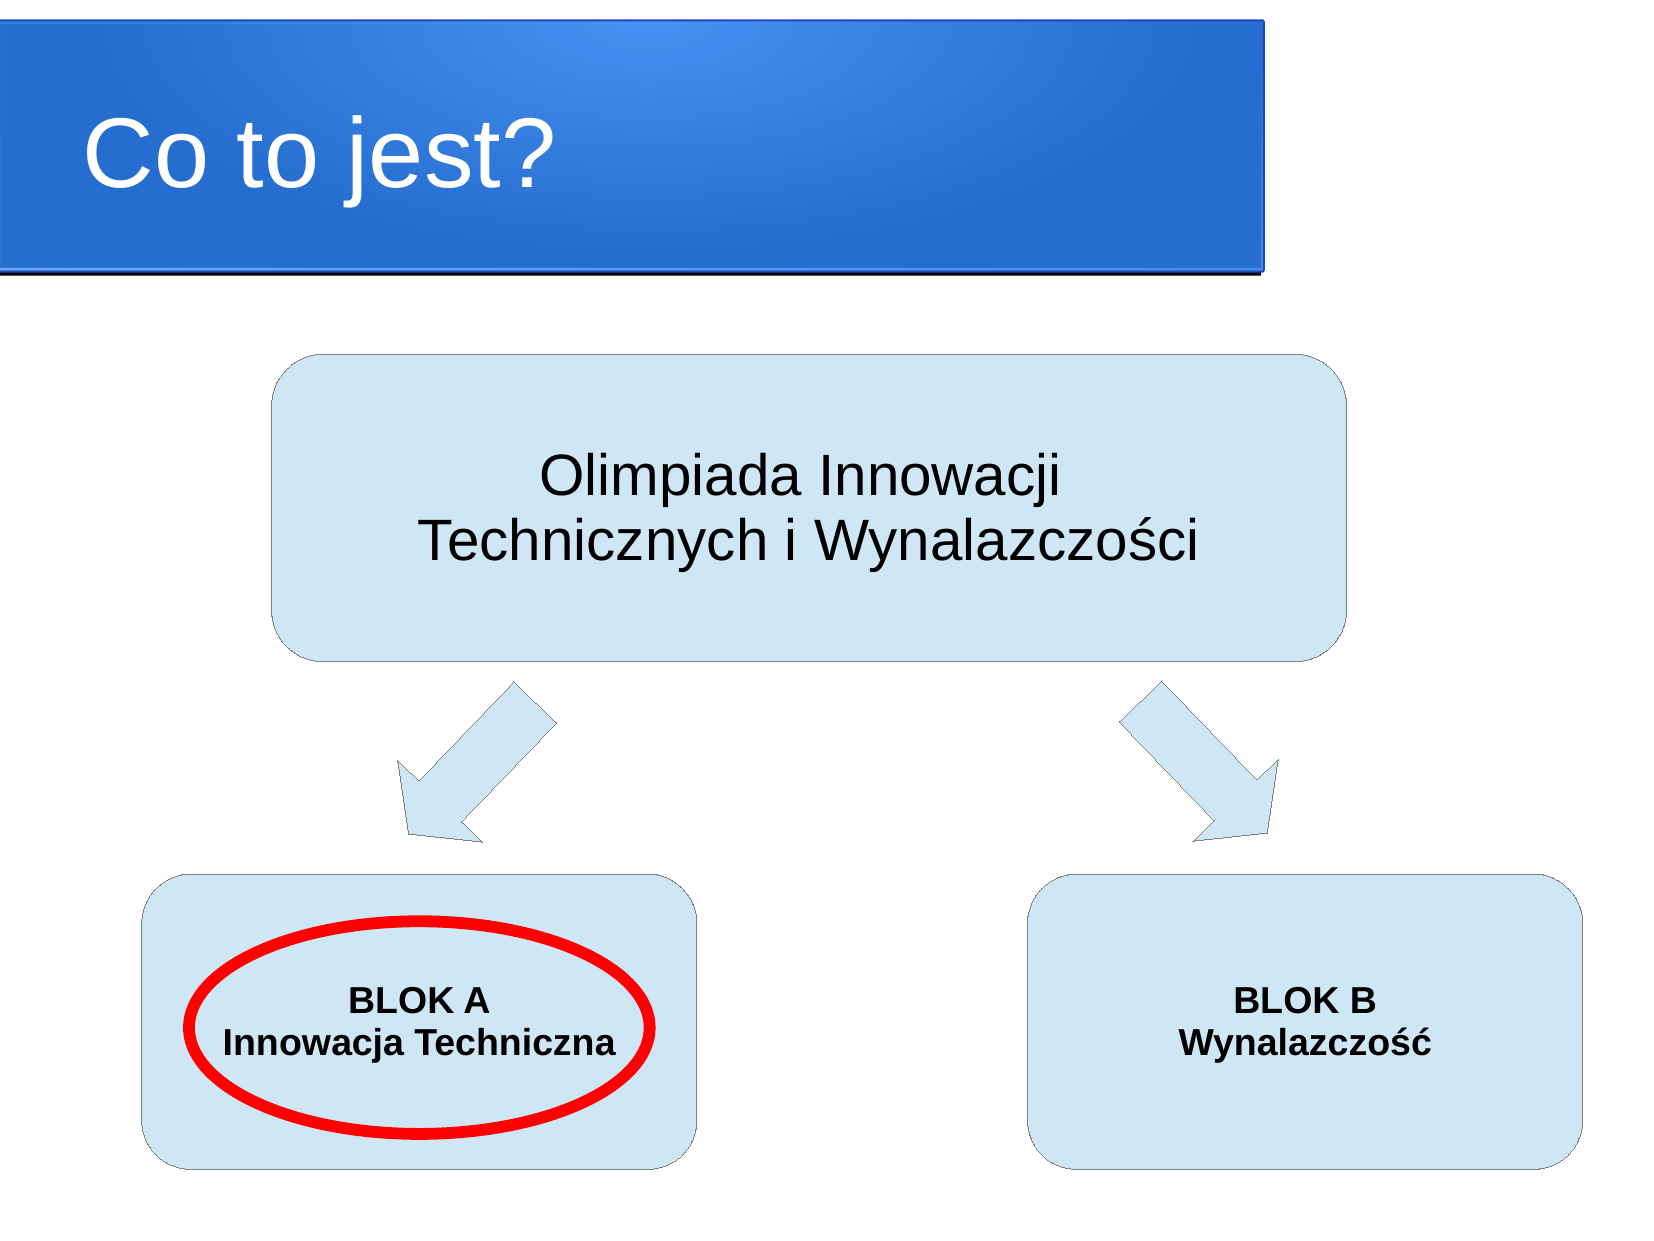

# Co to jest?
Olimpiada Innowacji
Technicznych i Wynalazczości
BLOK A
Innowacja Techniczna
BLOK B
Wynalazczość